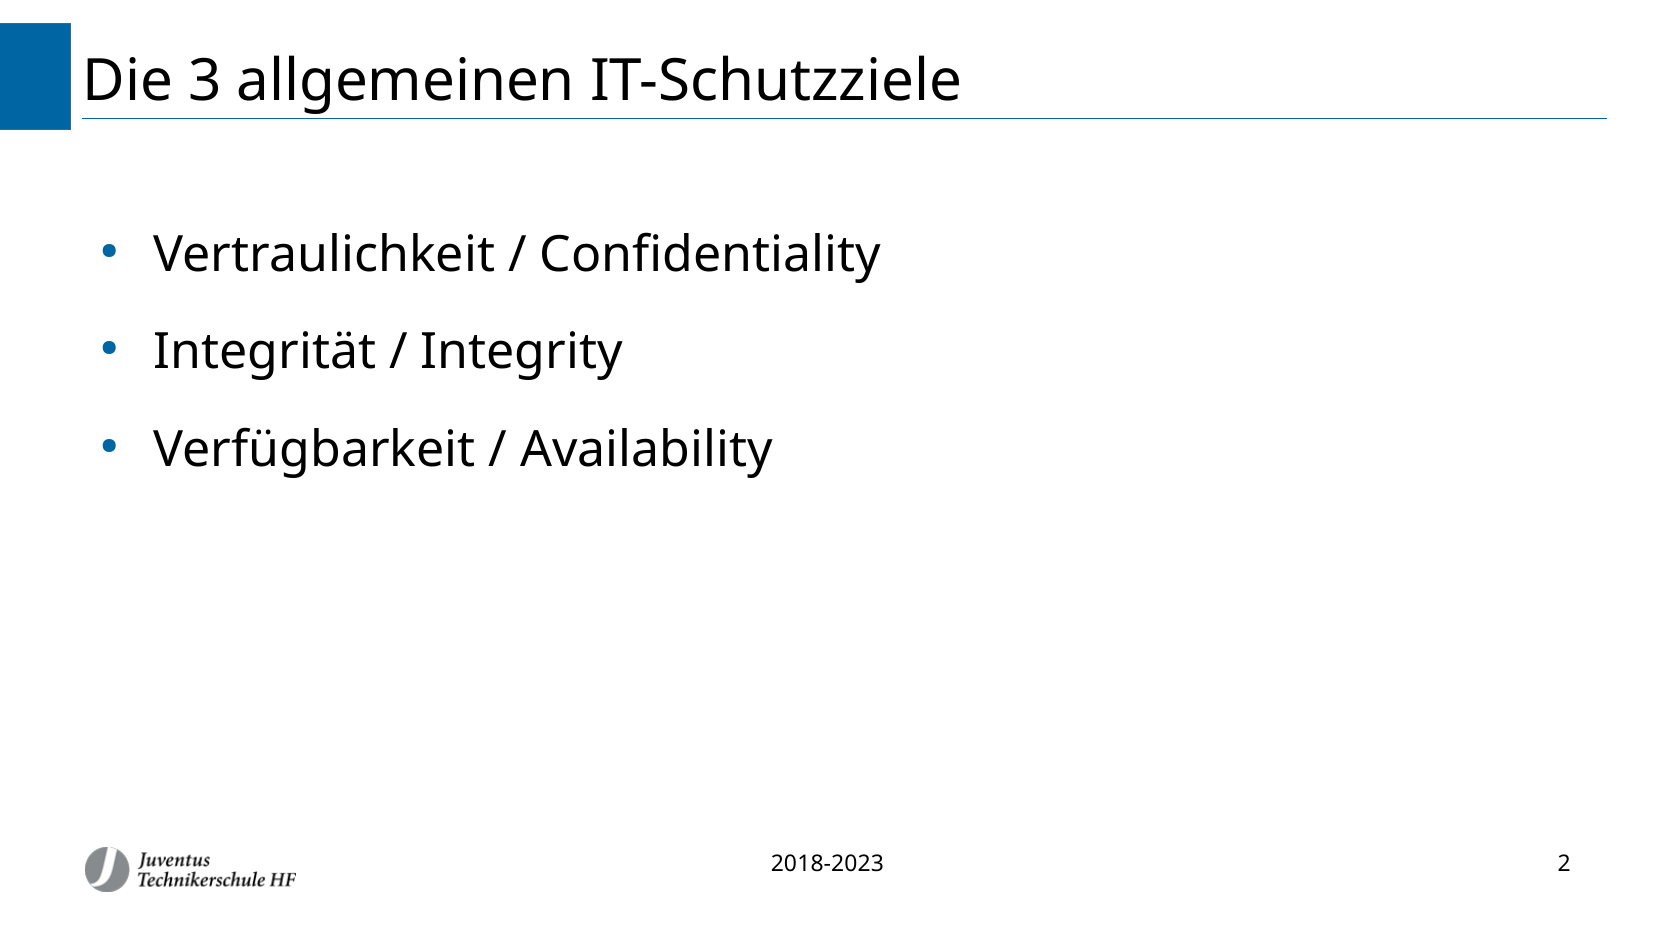

# Die 3 allgemeinen IT-Schutzziele
Vertraulichkeit / Confidentiality
Integrität / Integrity
Verfügbarkeit / Availability
2018-2023
2